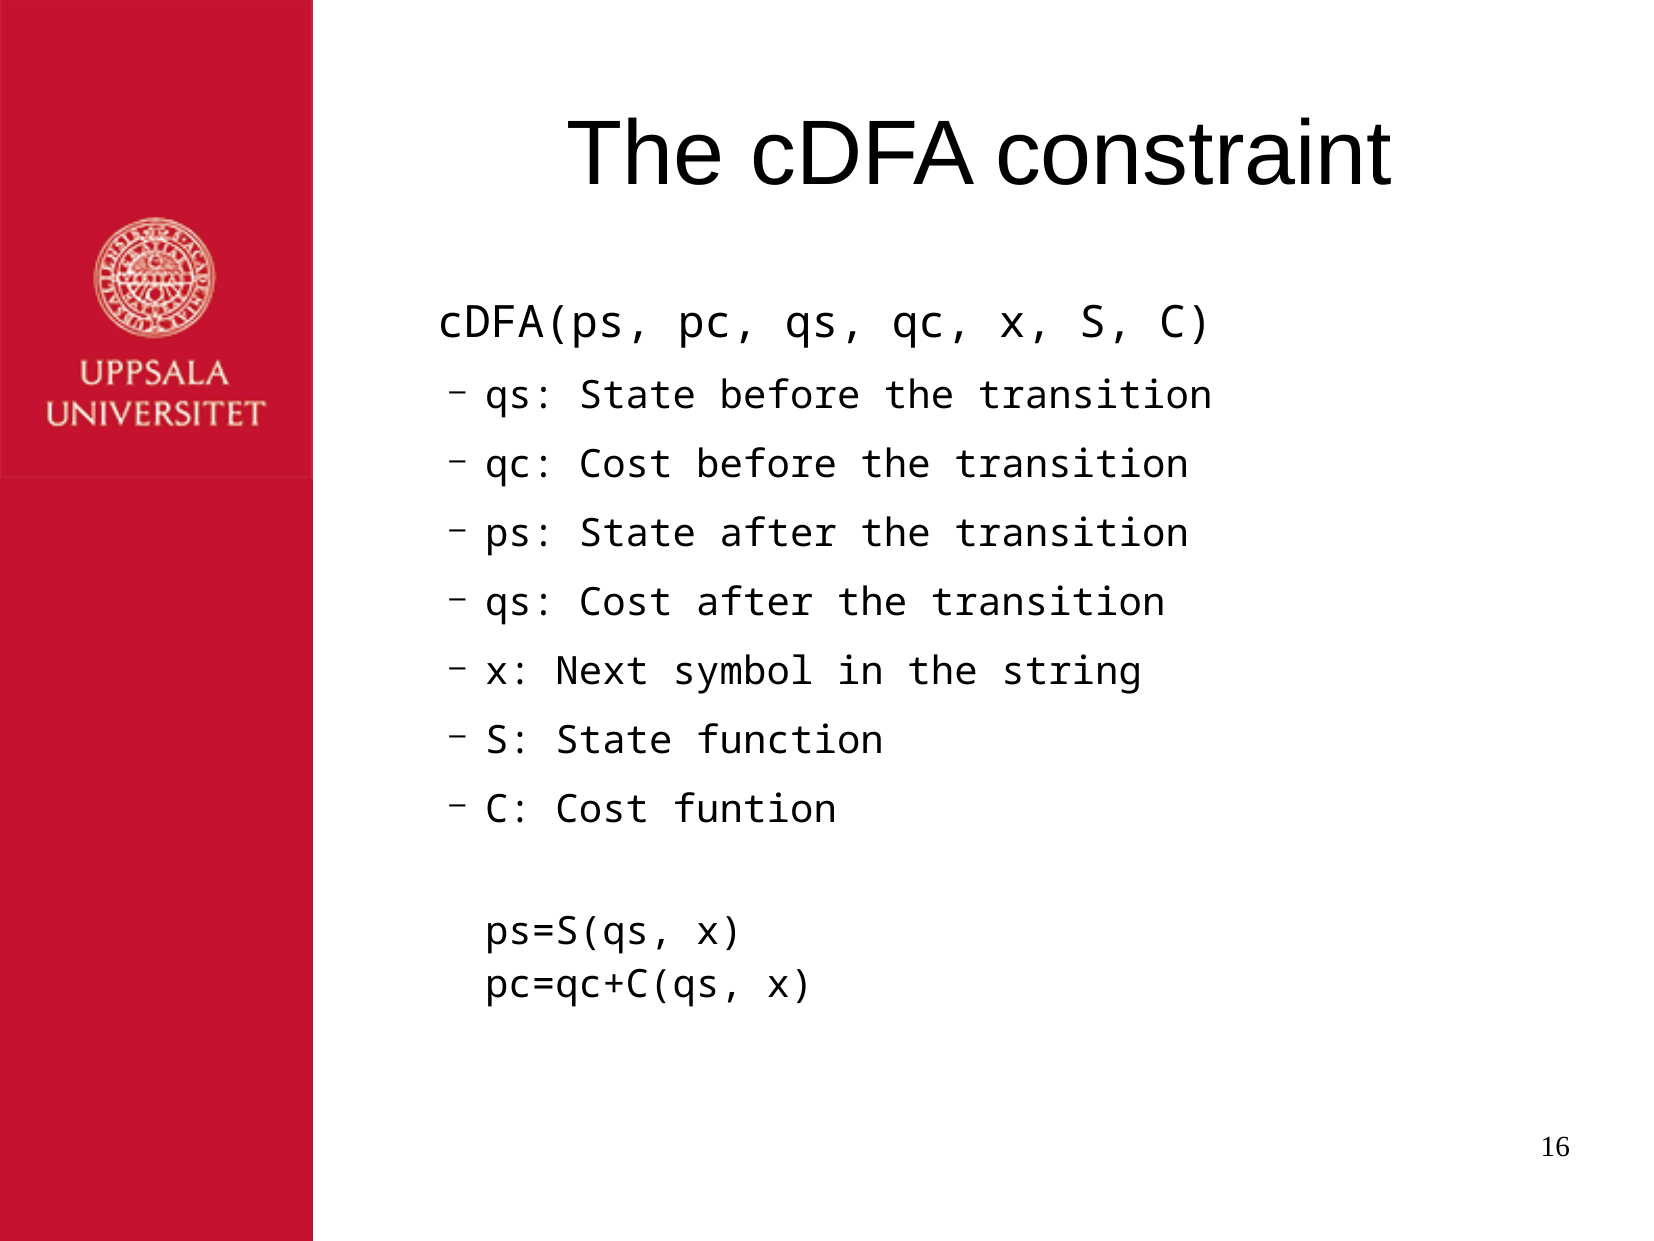

# The cDFA constraint
cDFA(ps, pc, qs, qc, x, S, C)
qs: State before the transition
qc: Cost before the transition
ps: State after the transition
qs: Cost after the transition
x: Next symbol in the string
S: State function
C: Cost funtion
ps=S(qs, x)
pc=qc+C(qs, x)
16